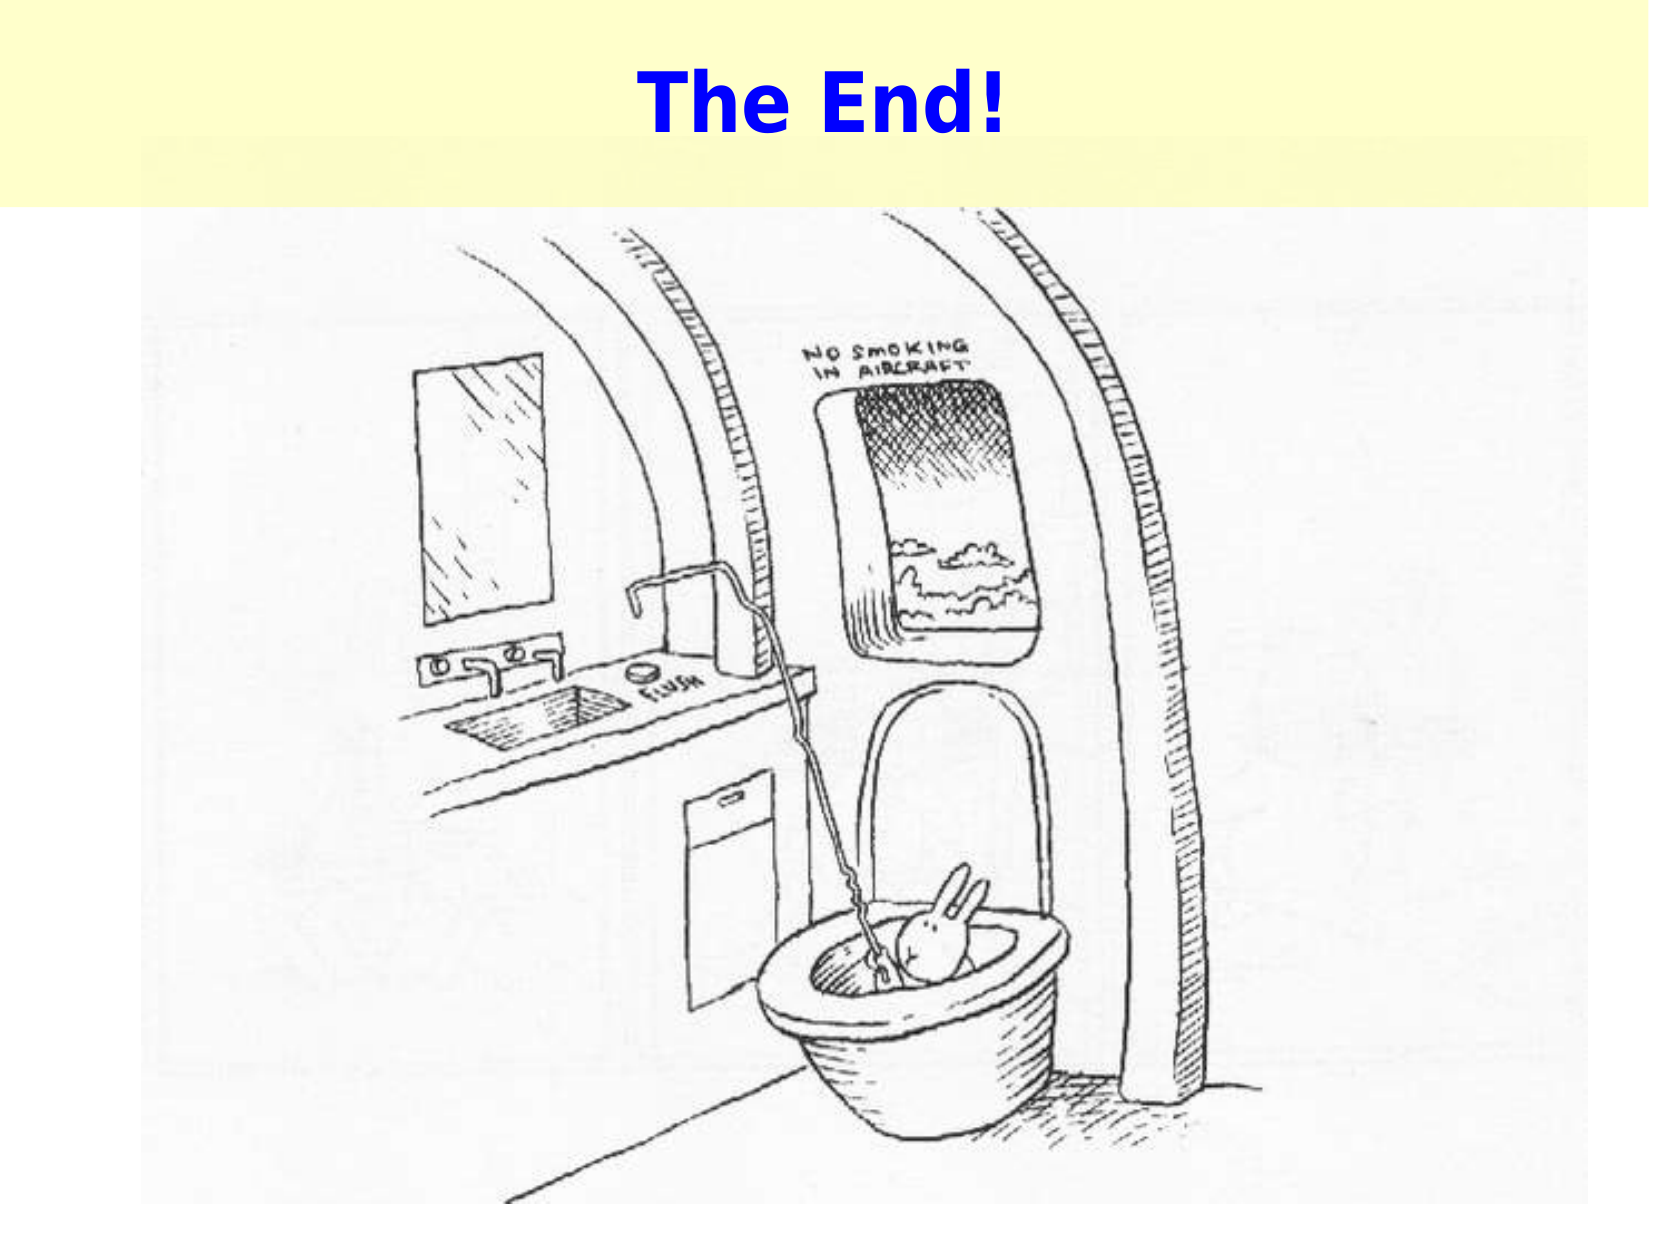

# The End!
MCCT Oxford 2009: The Measurement Equation
60